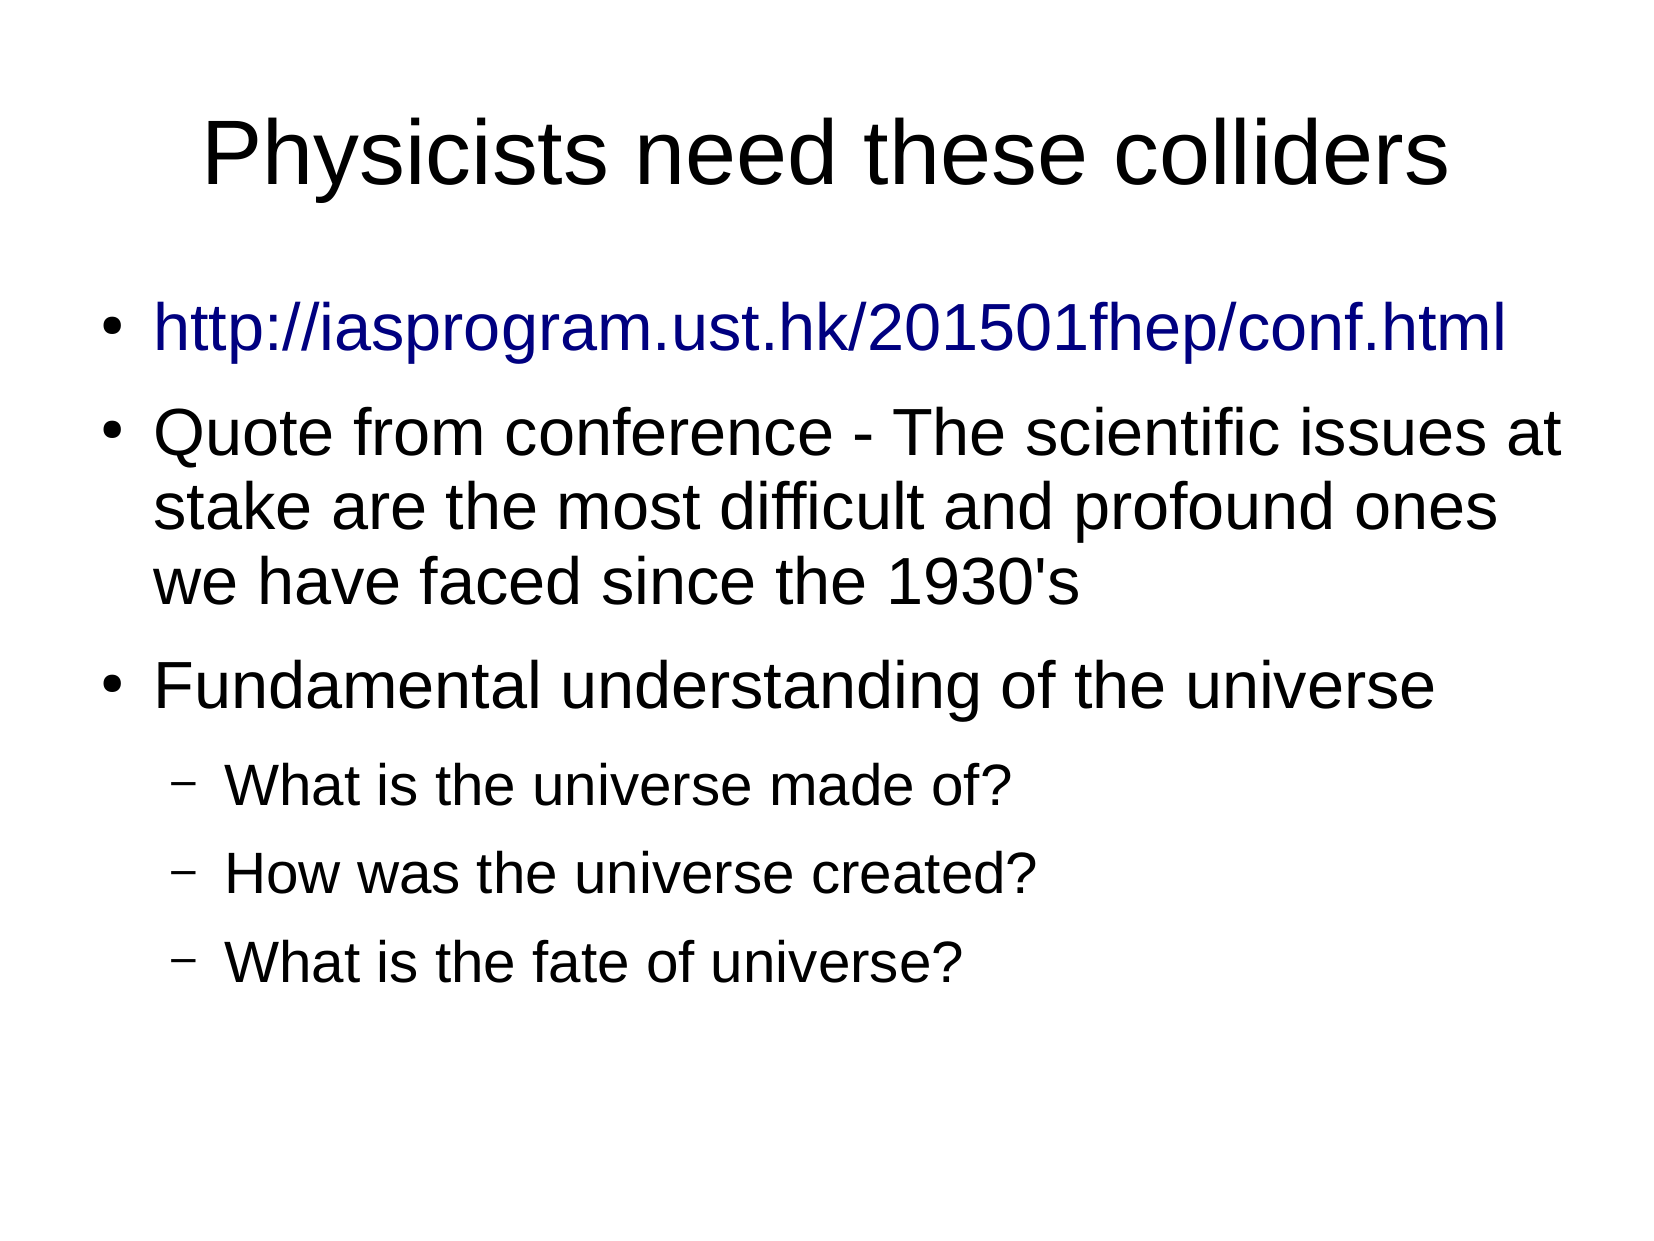

# Physicists need these colliders
http://iasprogram.ust.hk/201501fhep/conf.html
Quote from conference - The scientific issues at stake are the most difficult and profound ones we have faced since the 1930's
Fundamental understanding of the universe
What is the universe made of?
How was the universe created?
What is the fate of universe?